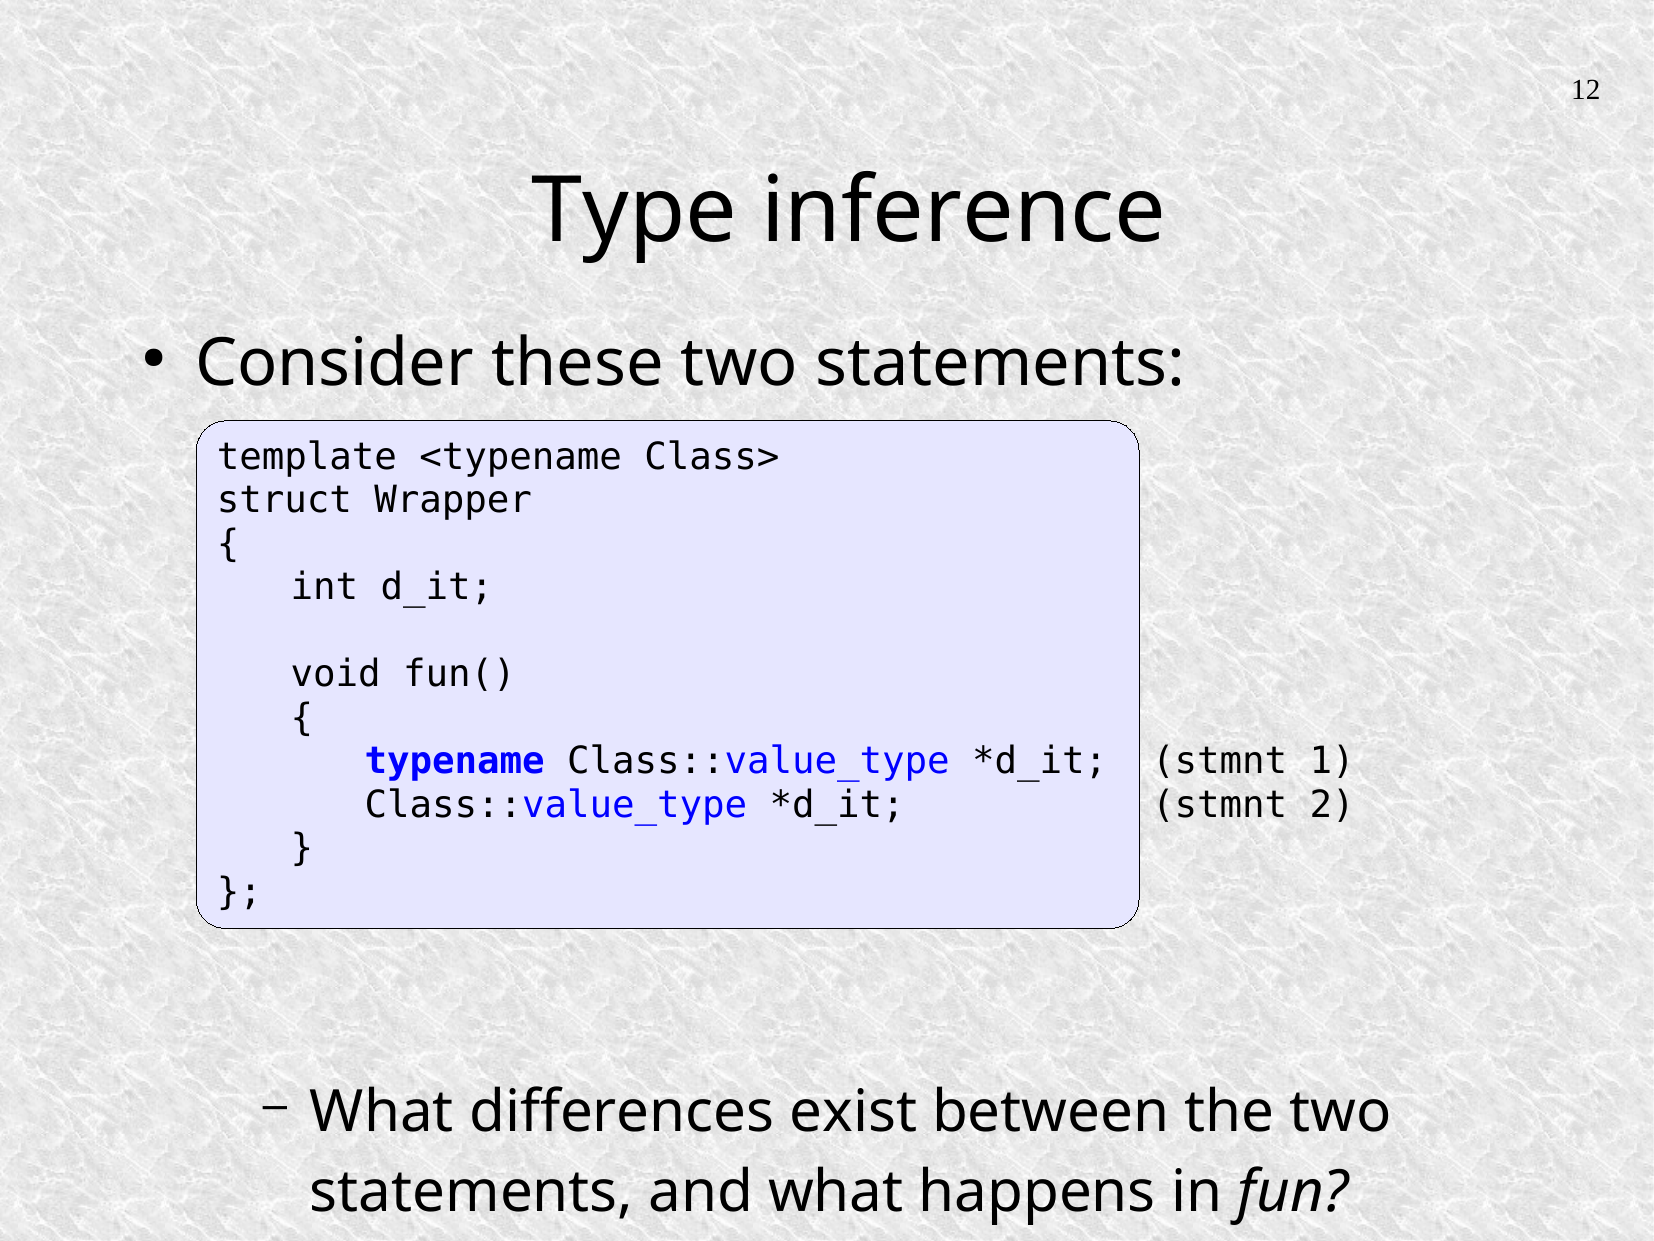

12
# Type inference
Consider these two statements:
What differences exist between the two statements, and what happens in fun?
Does the code compile? Can fun be called?
template <typename Class>
struct Wrapper
{
	int d_it;
	void fun()
	{
		typename Class::value_type *d_it; (stmnt 1)
		Class::value_type *d_it; (stmnt 2)
	}
};